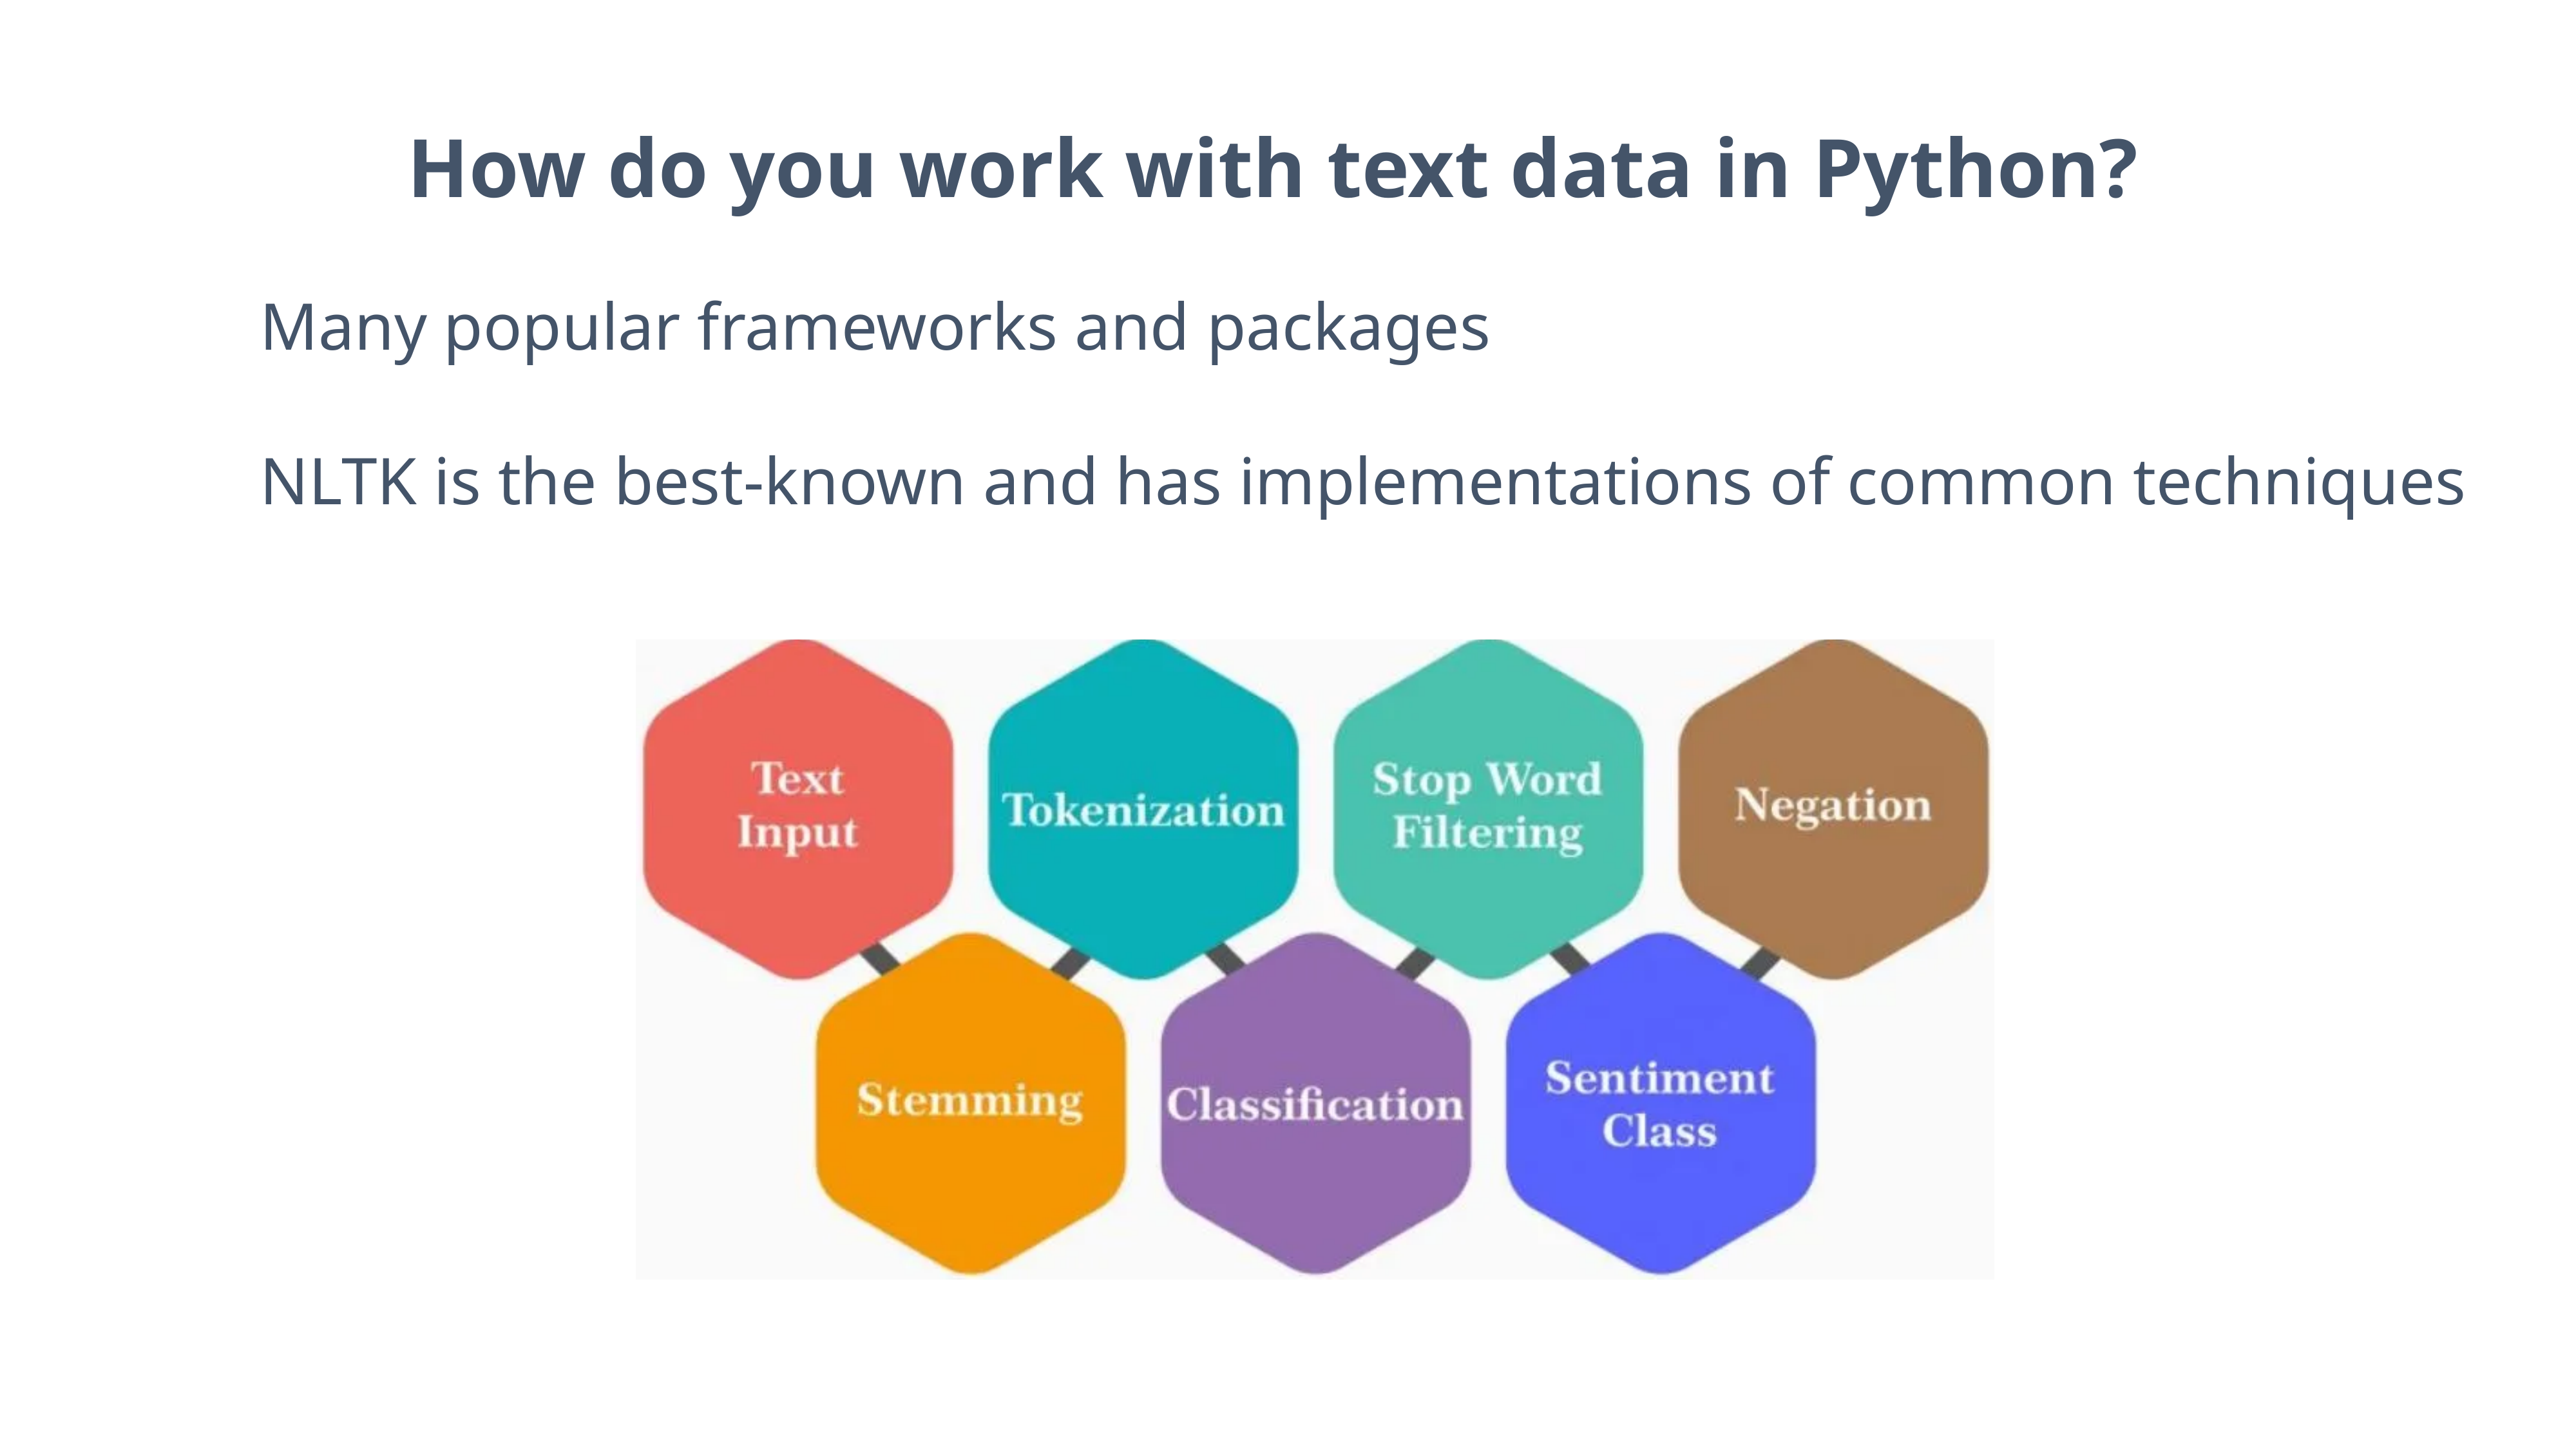

How do you work with text data in Python?
Many popular frameworks and packages
NLTK is the best-known and has implementations of common techniques